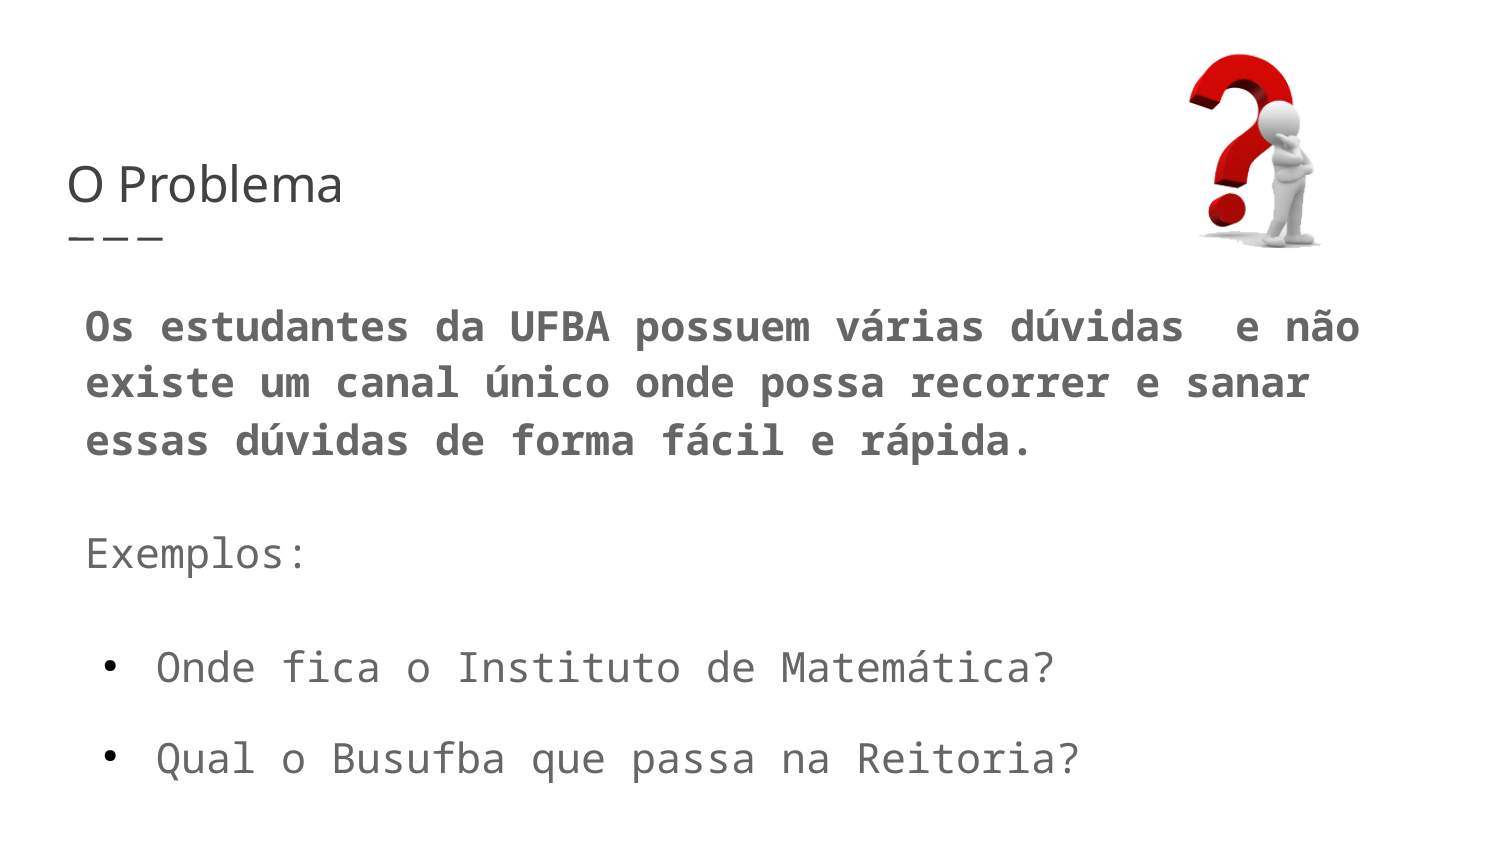

# O Problema
Os estudantes da UFBA possuem várias dúvidas e não existe um canal único onde possa recorrer e sanar essas dúvidas de forma fácil e rápida.
Exemplos:
Onde fica o Instituto de Matemática?
Qual o Busufba que passa na Reitoria?